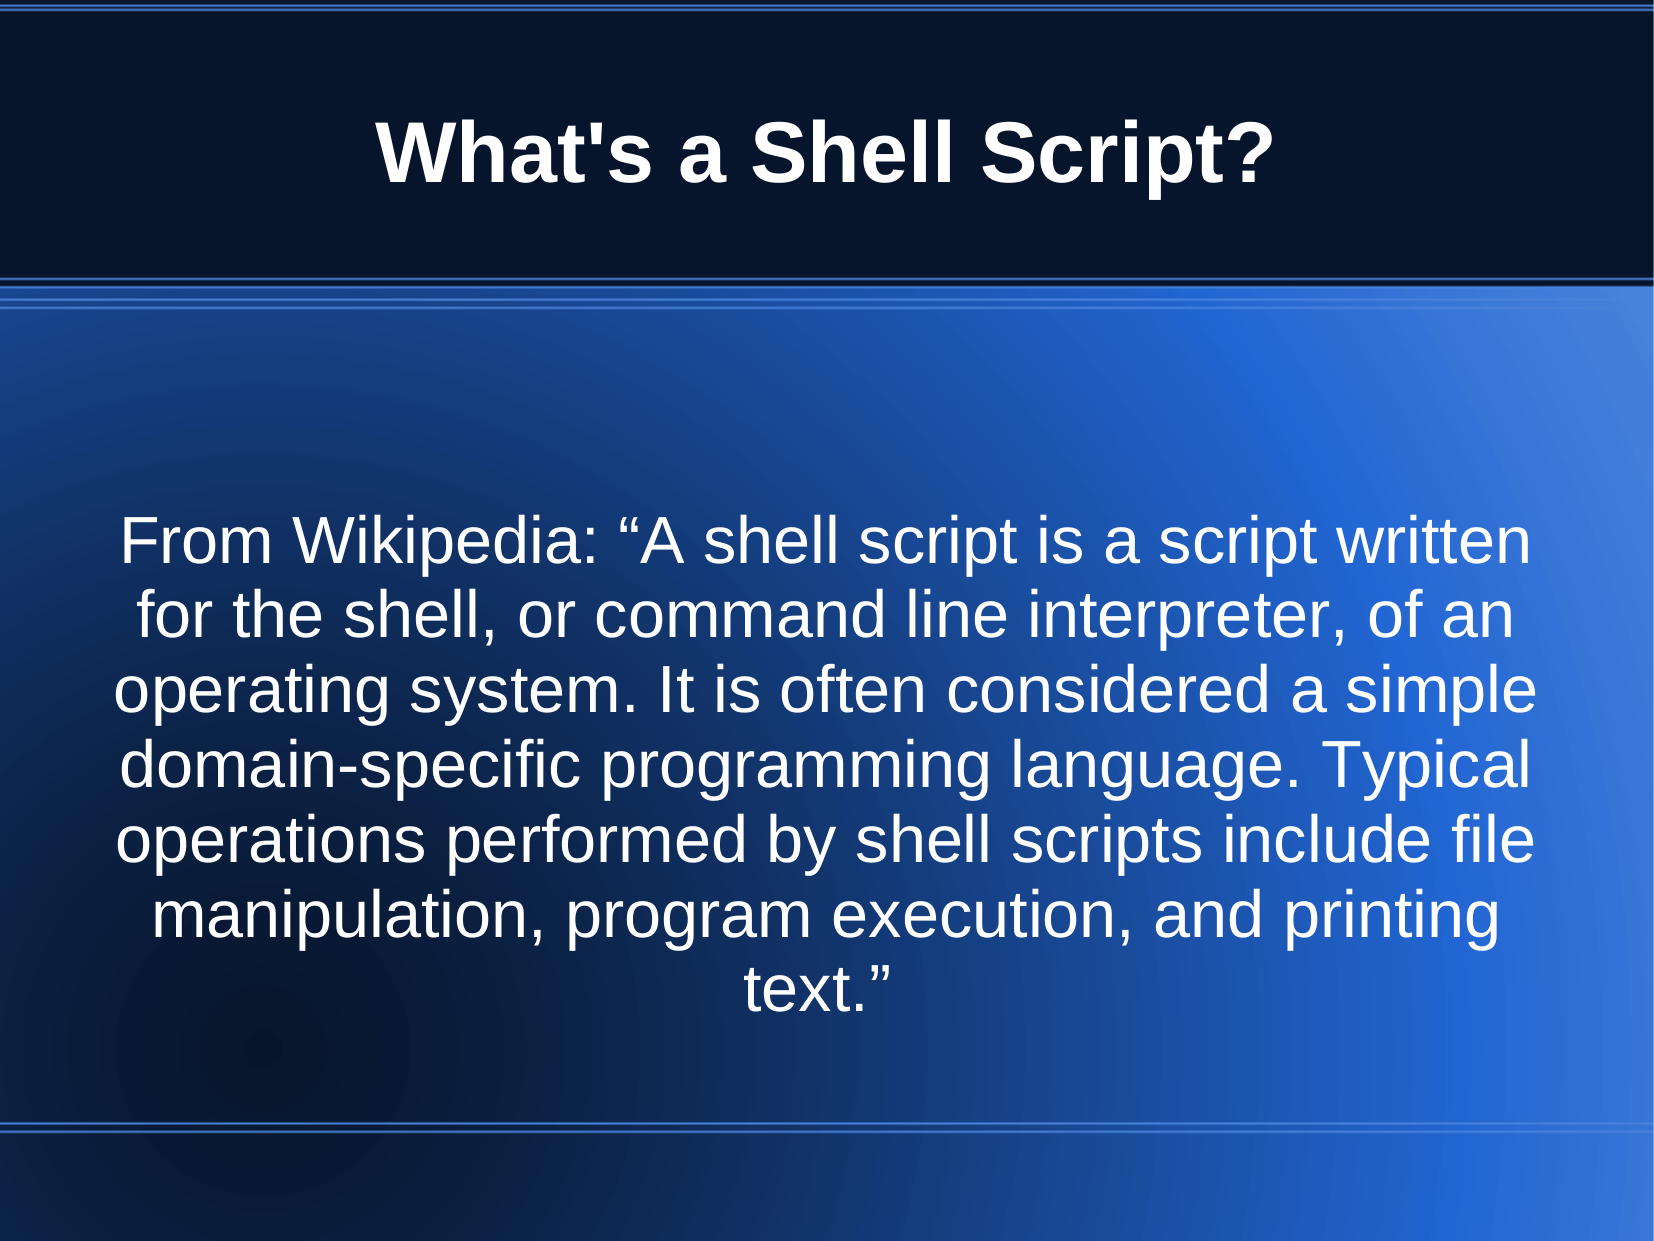

# What's a Shell Script?
From Wikipedia: “A shell script is a script written for the shell, or command line interpreter, of an operating system. It is often considered a simple domain-specific programming language. Typical operations performed by shell scripts include file manipulation, program execution, and printing text.”